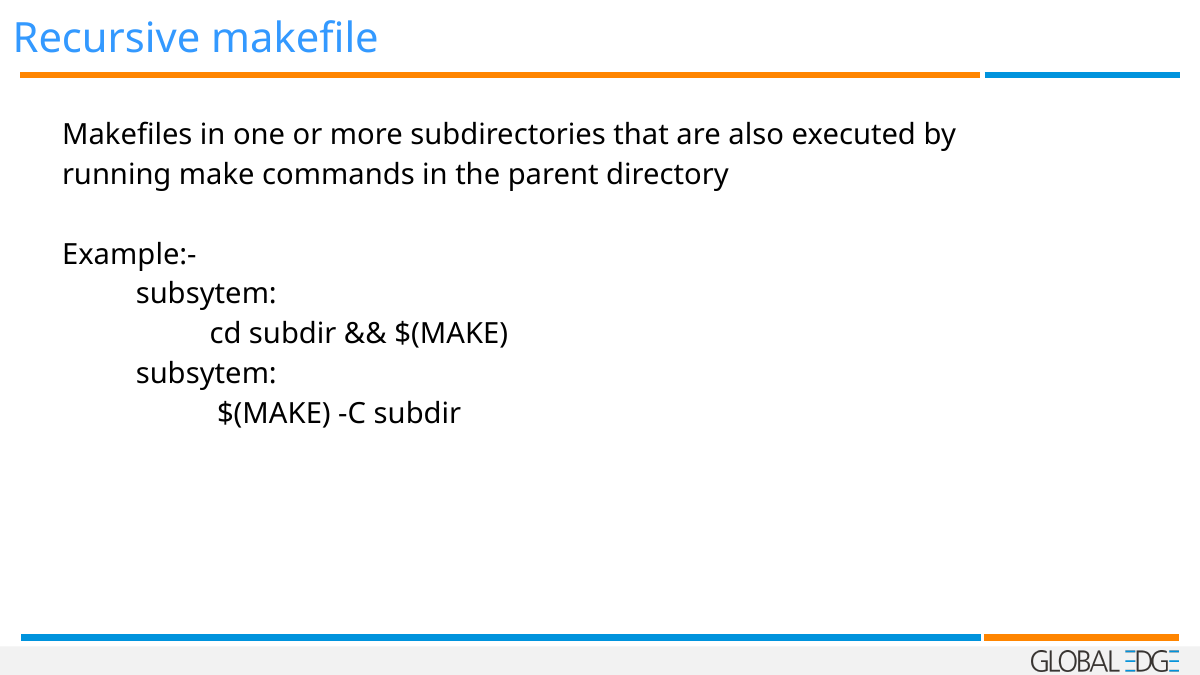

# Recursive makefile
Makefiles in one or more subdirectories that are also executed by
running make commands in the parent directory
Example:-
	subsytem:
		cd subdir && $(MAKE)
	subsytem:
		 $(MAKE) -­C subdir